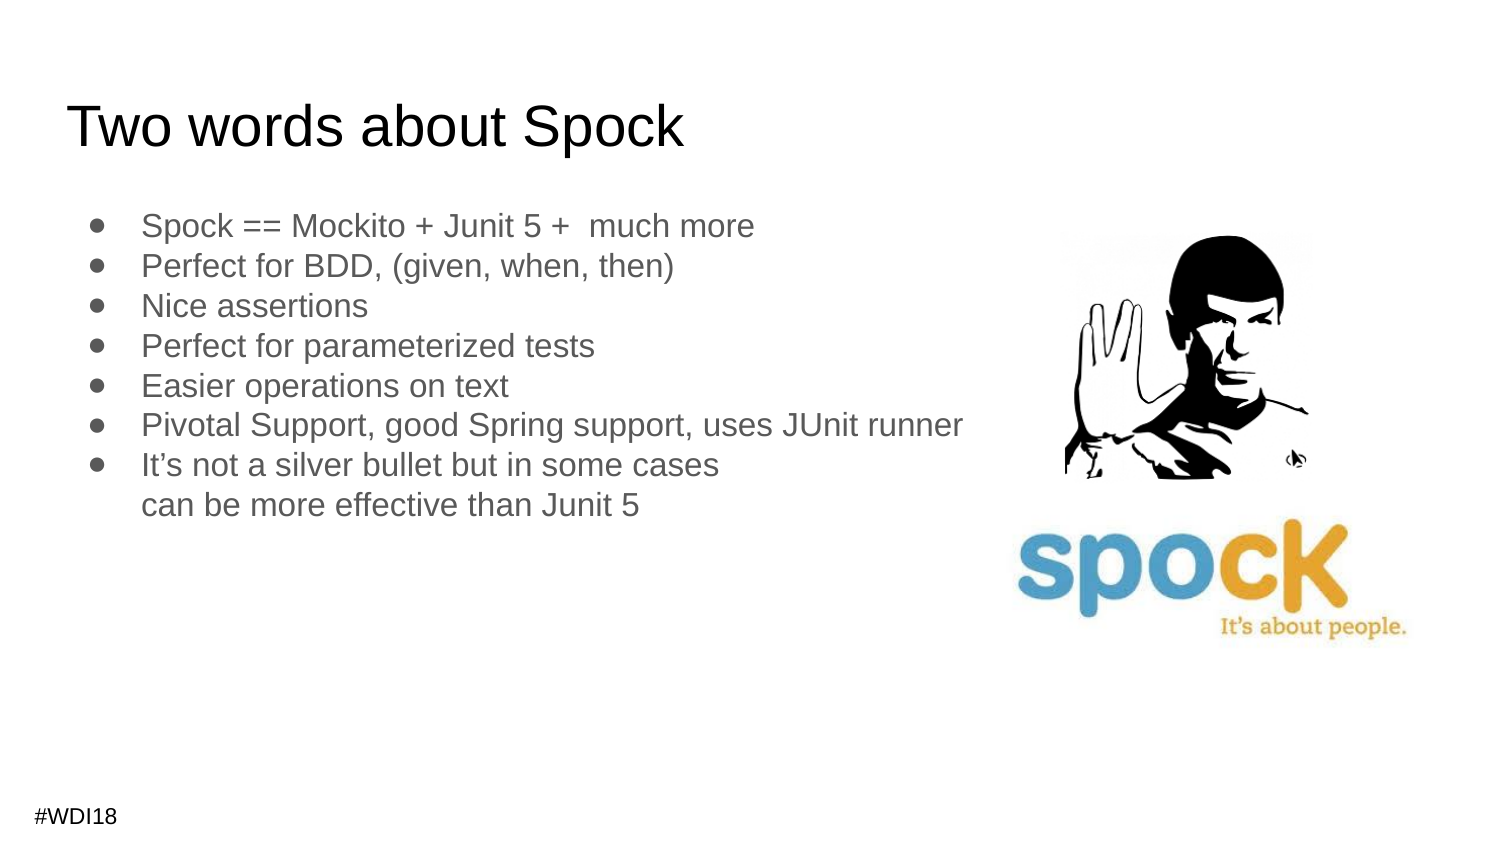

# Two words about Spock
Spock == Mockito + Junit 5 + much more
Perfect for BDD, (given, when, then)
Nice assertions
Perfect for parameterized tests
Easier operations on text
Pivotal Support, good Spring support, uses JUnit runner
It’s not a silver bullet but in some cases
can be more effective than Junit 5
 #WDI18